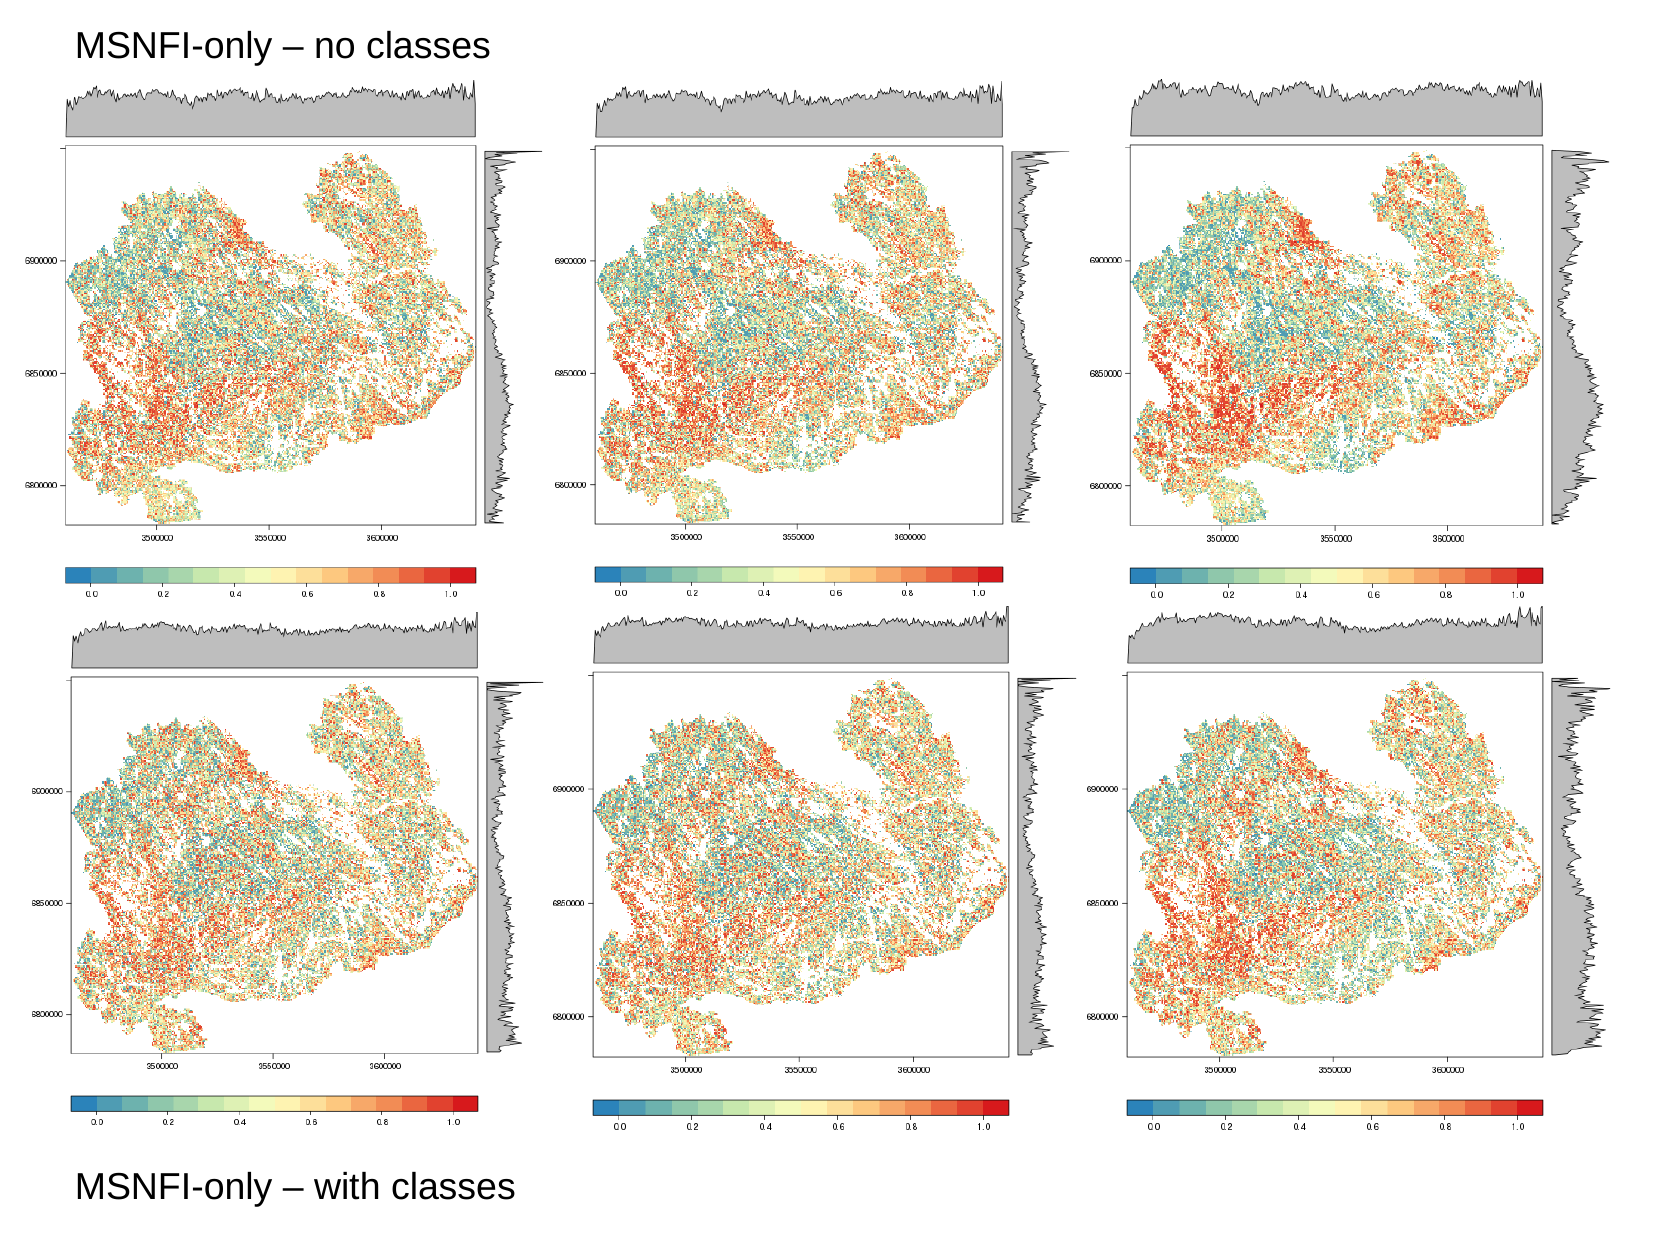

MSNFI-only – no classes
MSNFI-only – with classes